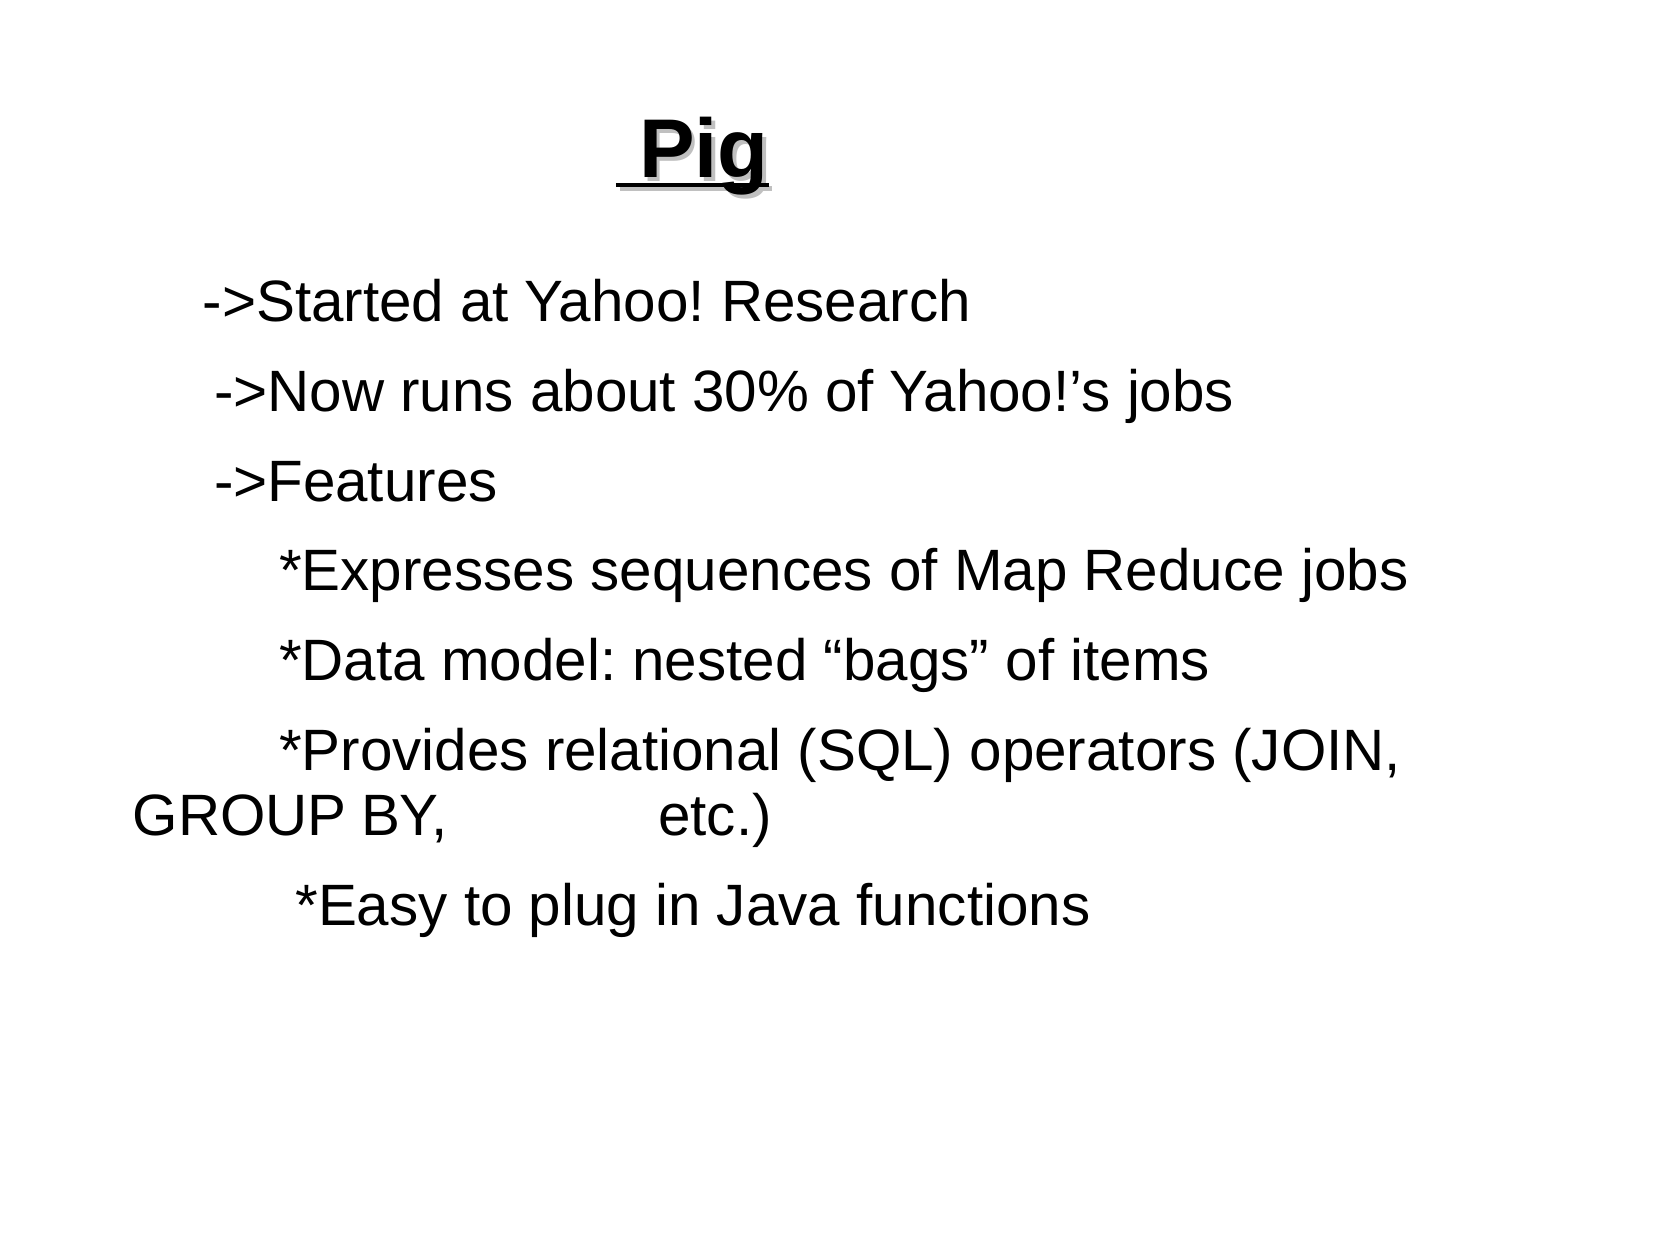

Pig
 ->Started at Yahoo! Research
 ->Now runs about 30% of Yahoo!’s jobs
 ->Features
 *Expresses sequences of Map Reduce jobs
 *Data model: nested “bags” of items
 *Provides relational (SQL) operators (JOIN, GROUP BY, etc.)
 *Easy to plug in Java functions